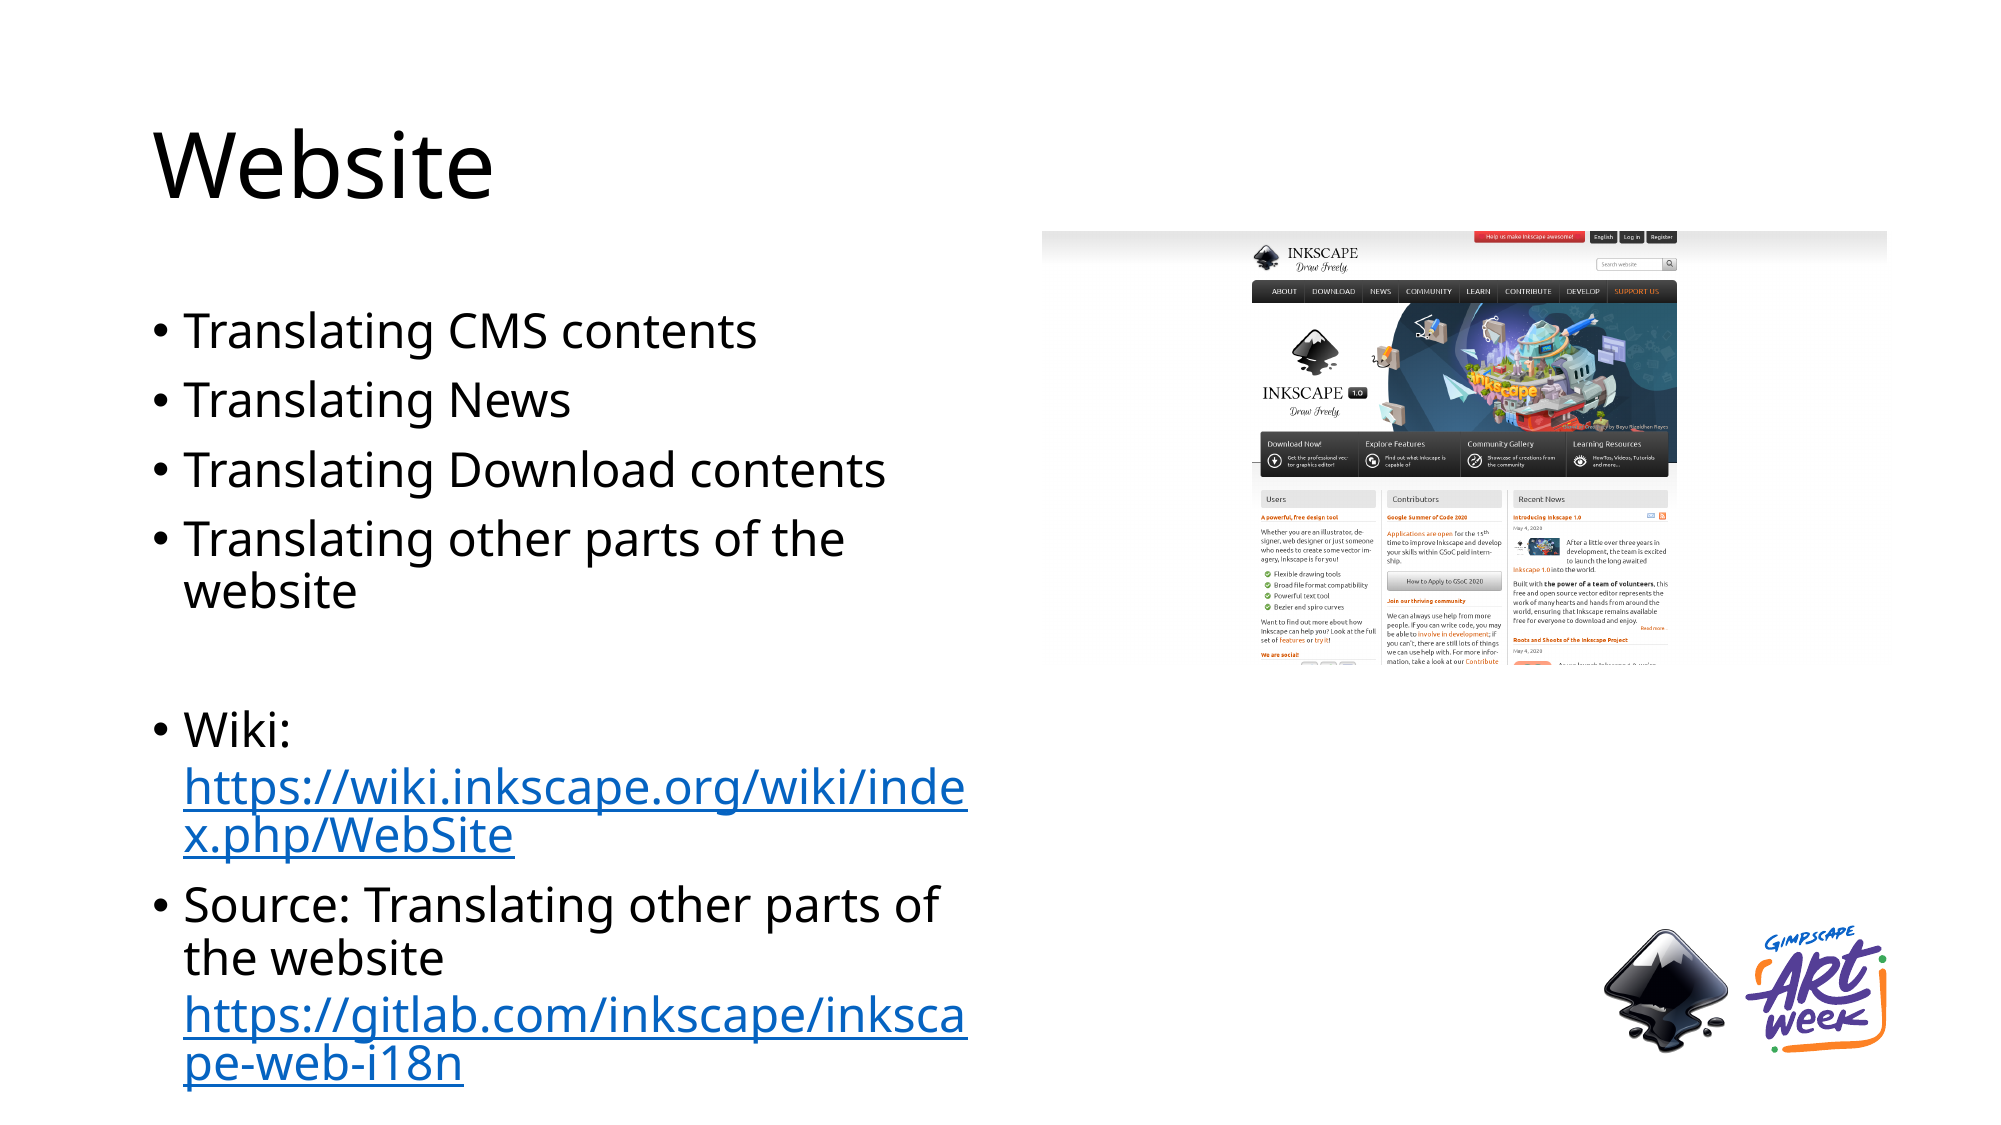

Website
Translating CMS contents
Translating News
Translating Download contents
Translating other parts of the website
Wiki: https://wiki.inkscape.org/wiki/index.php/WebSite
Source: Translating other parts of the website https://gitlab.com/inkscape/inkscape-web-i18n